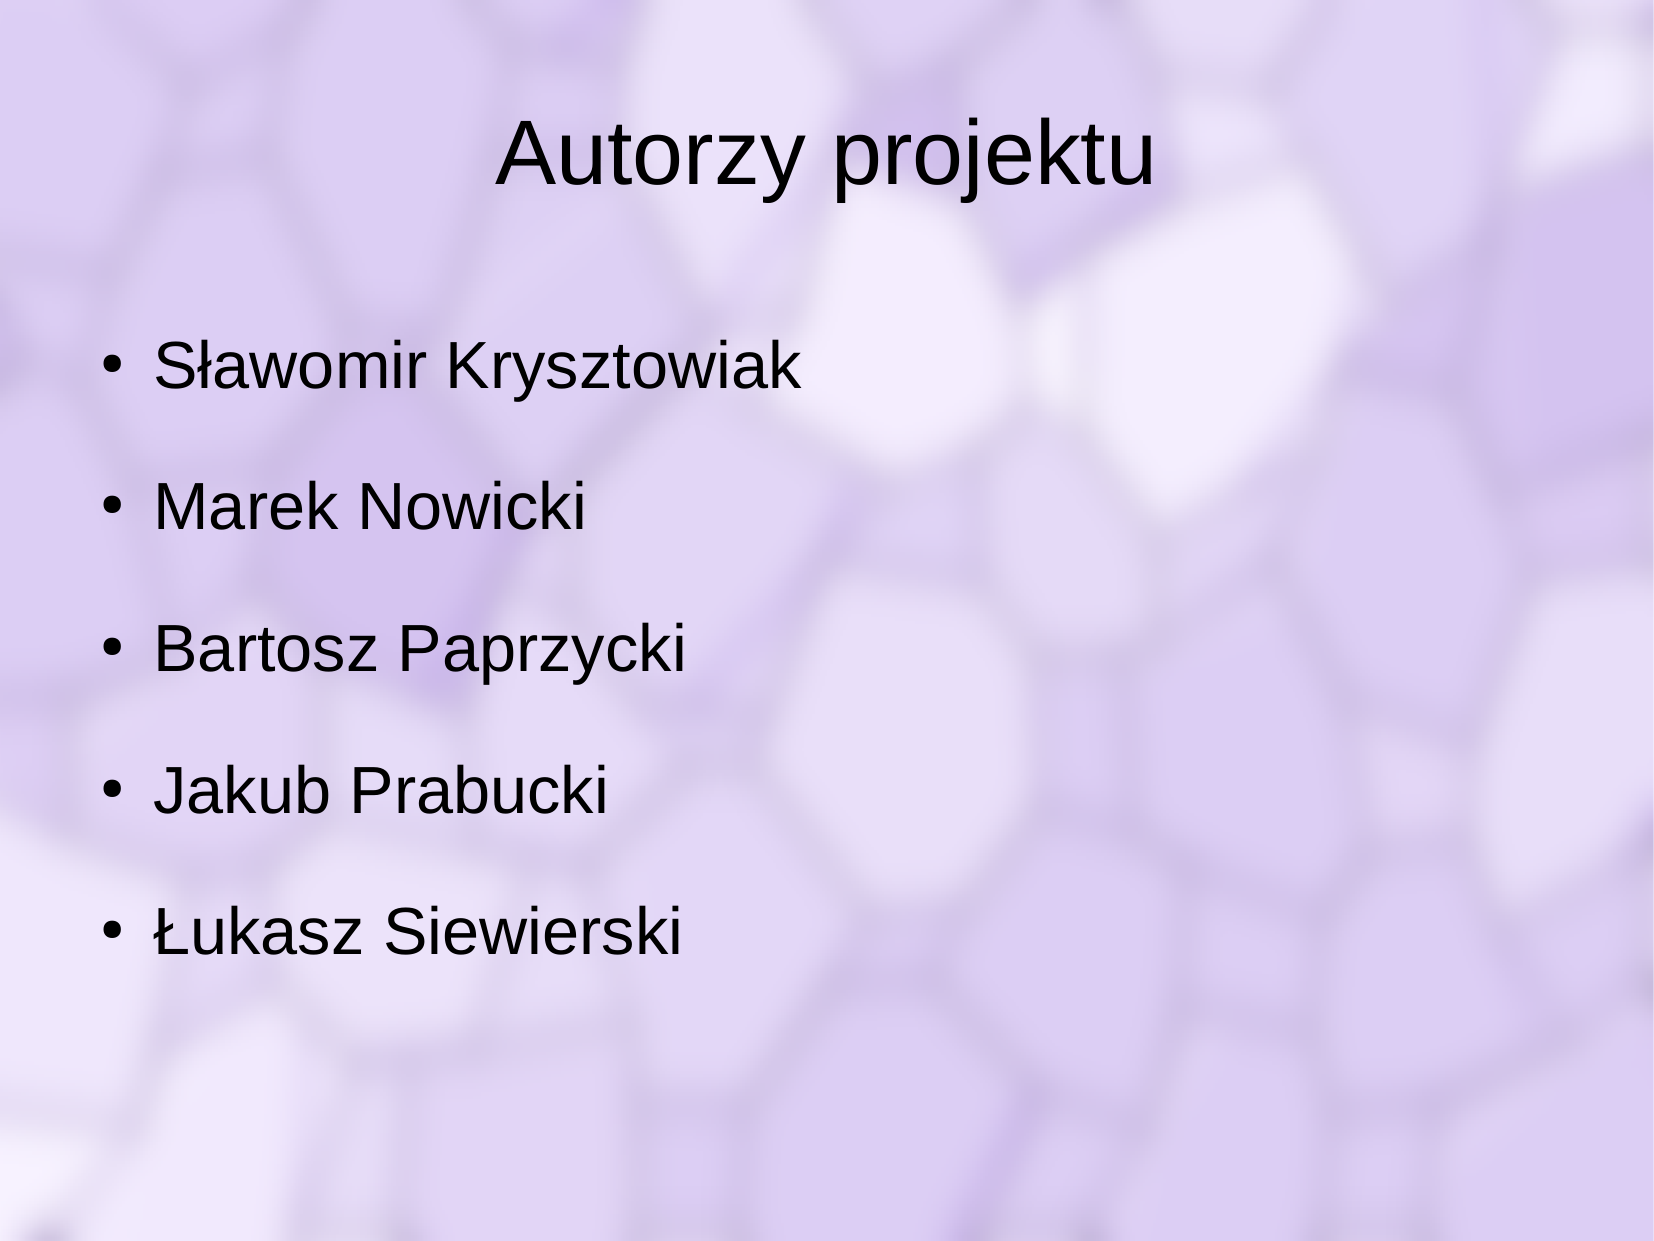

# Autorzy projektu
Sławomir Krysztowiak
Marek Nowicki
Bartosz Paprzycki
Jakub Prabucki
Łukasz Siewierski